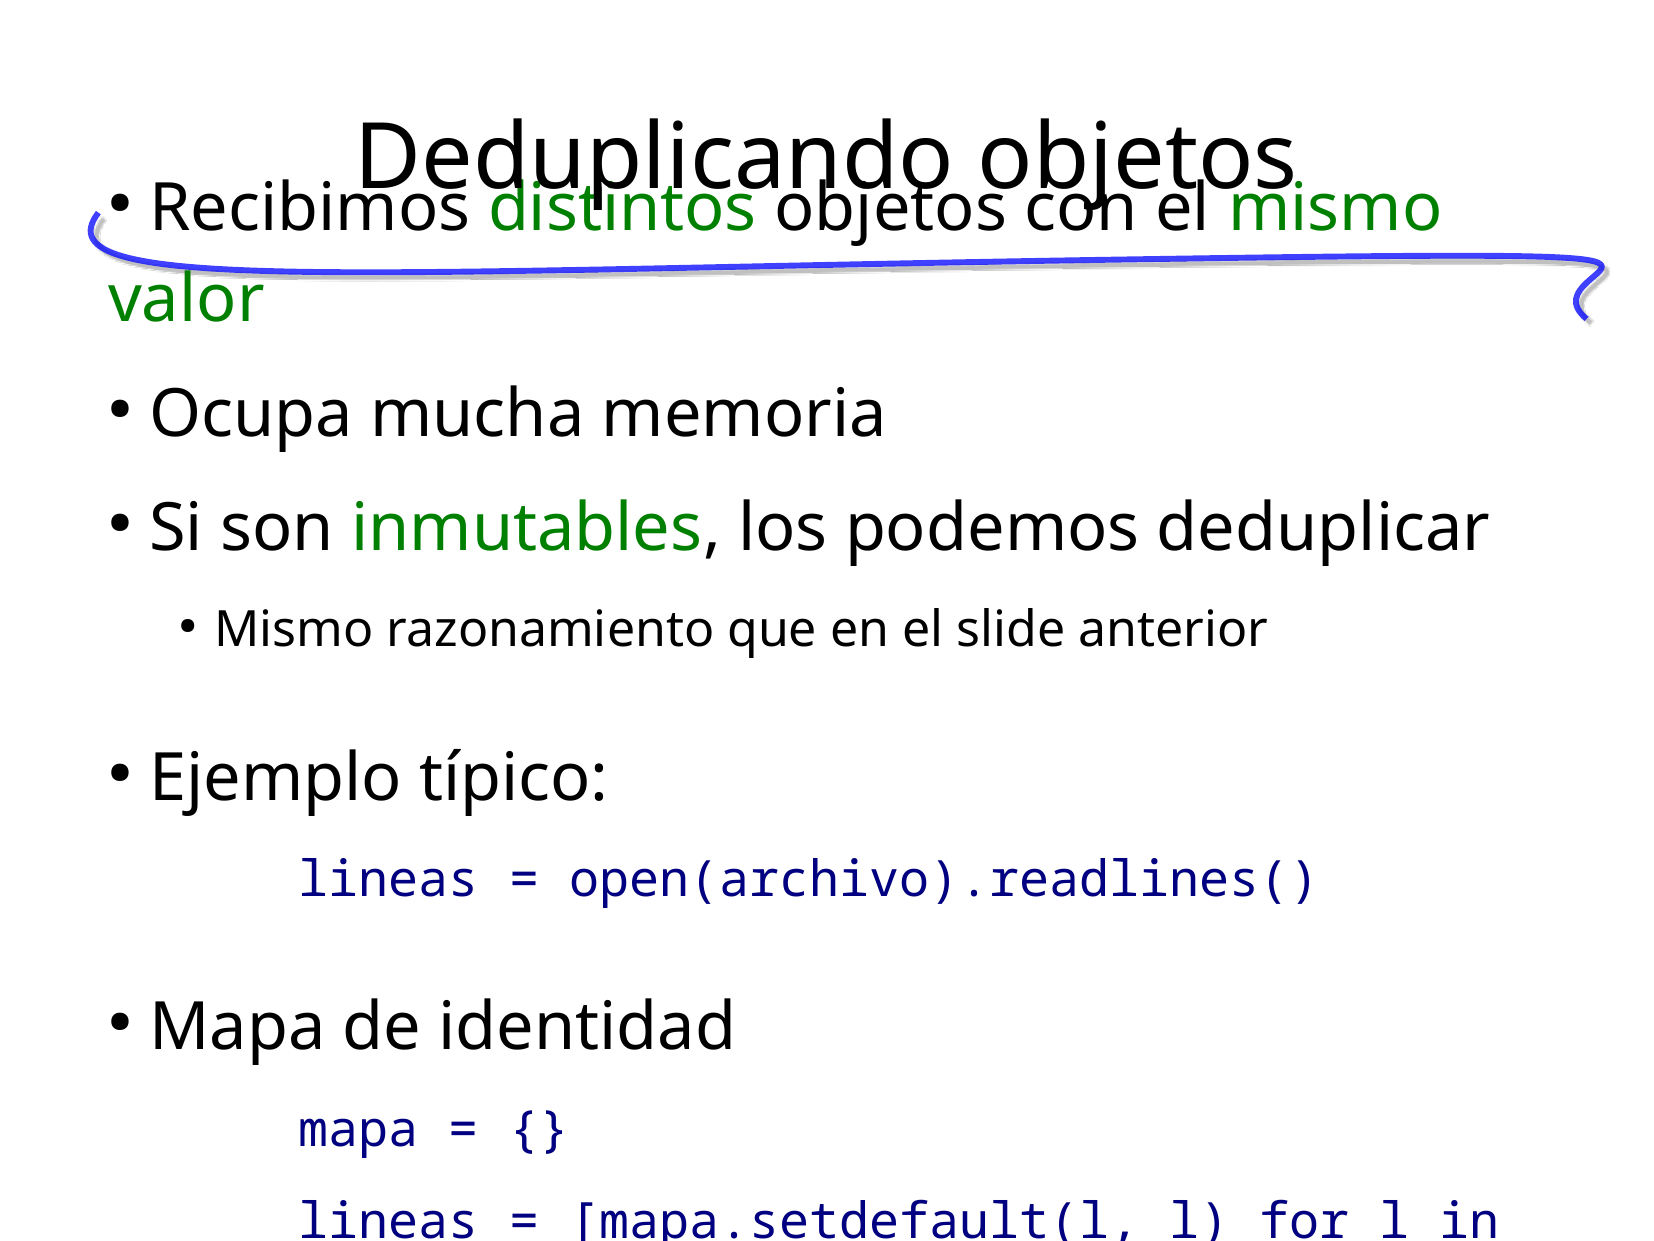

Deduplicando objetos
# Recibimos distintos objetos con el mismo valor
 Ocupa mucha memoria
 Si son inmutables, los podemos deduplicar
Mismo razonamiento que en el slide anterior
 Ejemplo típico:
 lineas = open(archivo).readlines()
 Mapa de identidad
 mapa = {}
 lineas = [mapa.setdefault(l, l) for l in open(arch)]